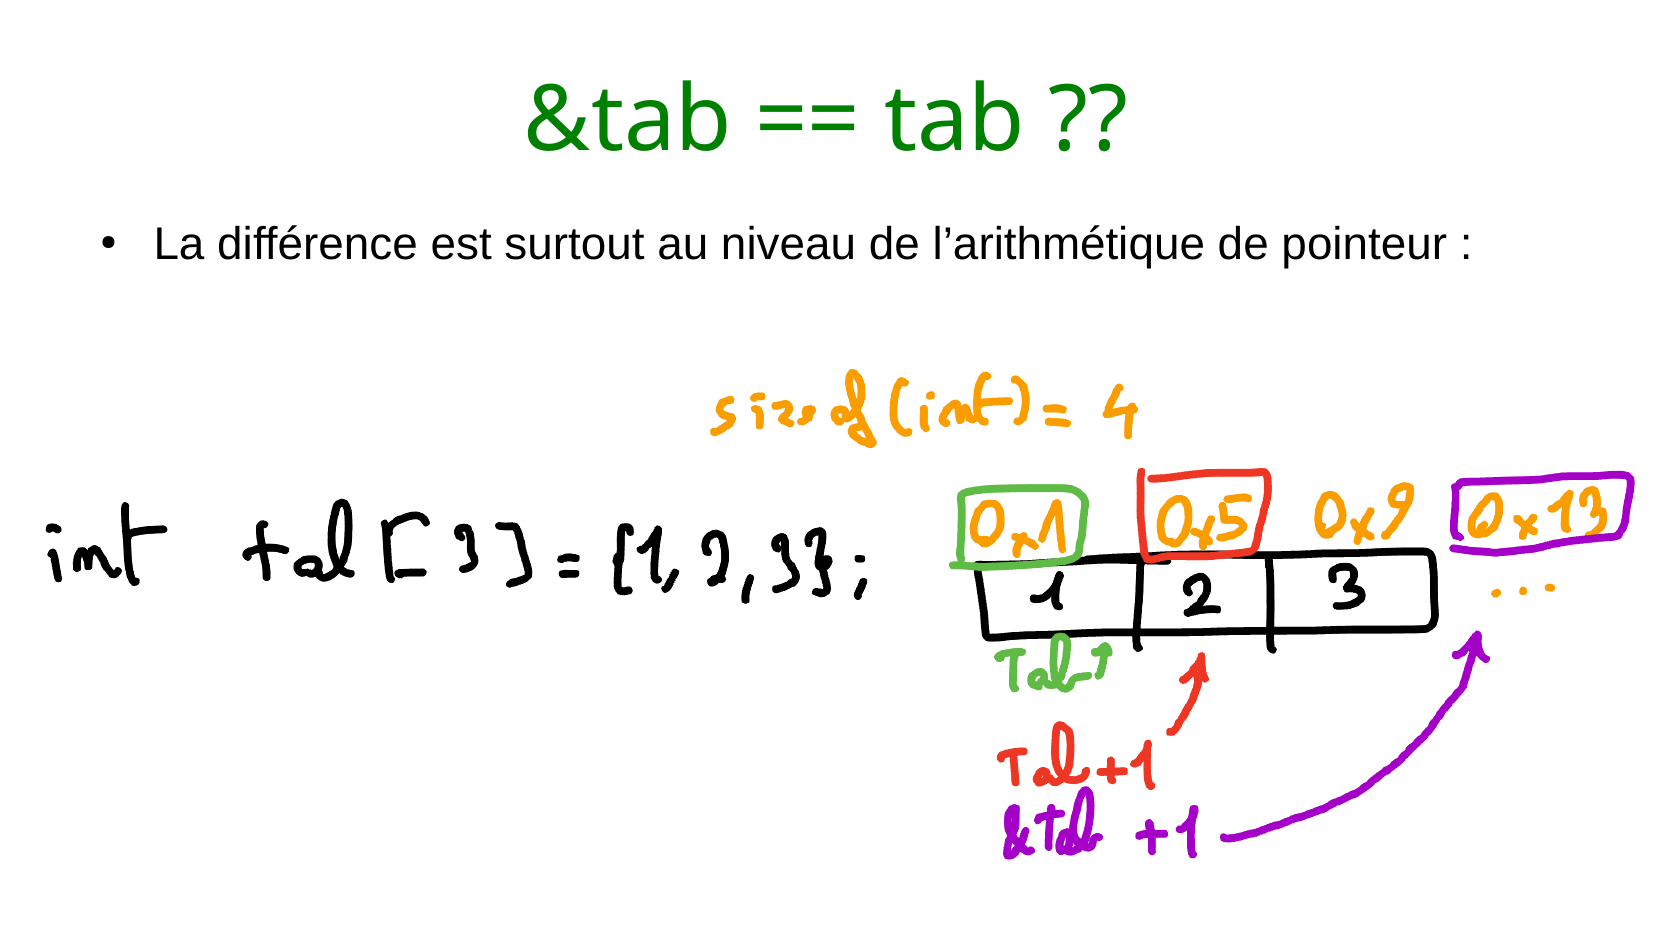

# &tab == tab ??
La différence est surtout au niveau de l’arithmétique de pointeur :